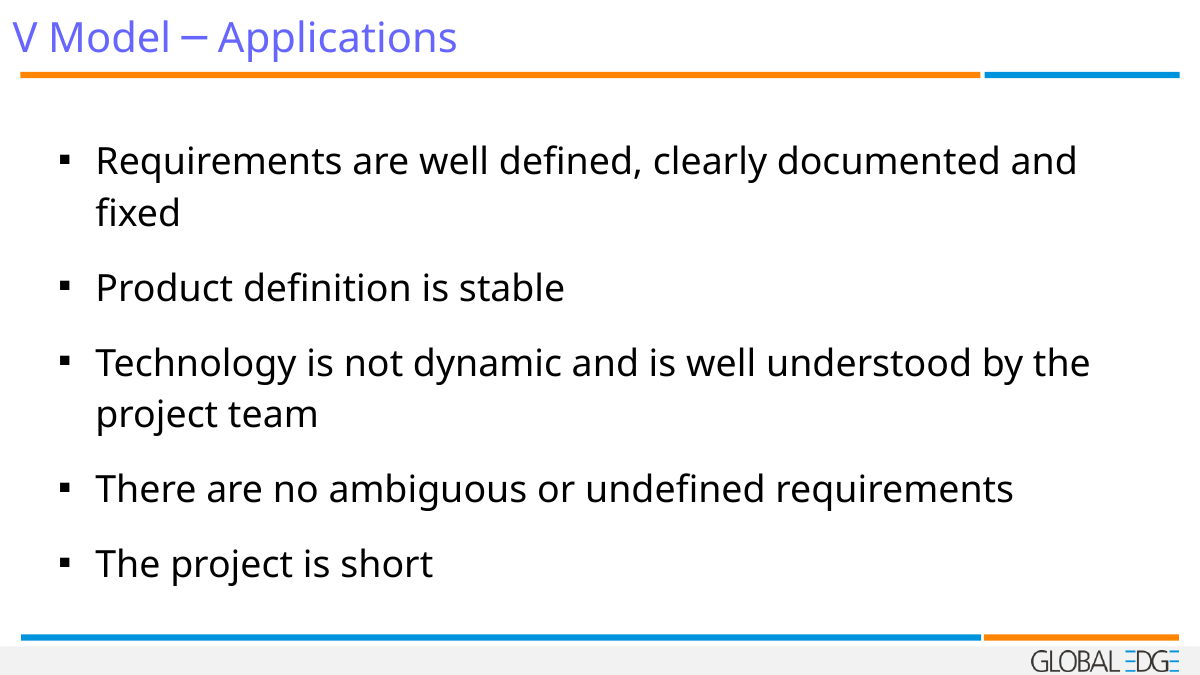

# V Model ─ Applications
Requirements are well defined, clearly documented and fixed
Product definition is stable
Technology is not dynamic and is well understood by the project team
There are no ambiguous or undefined requirements
The project is short